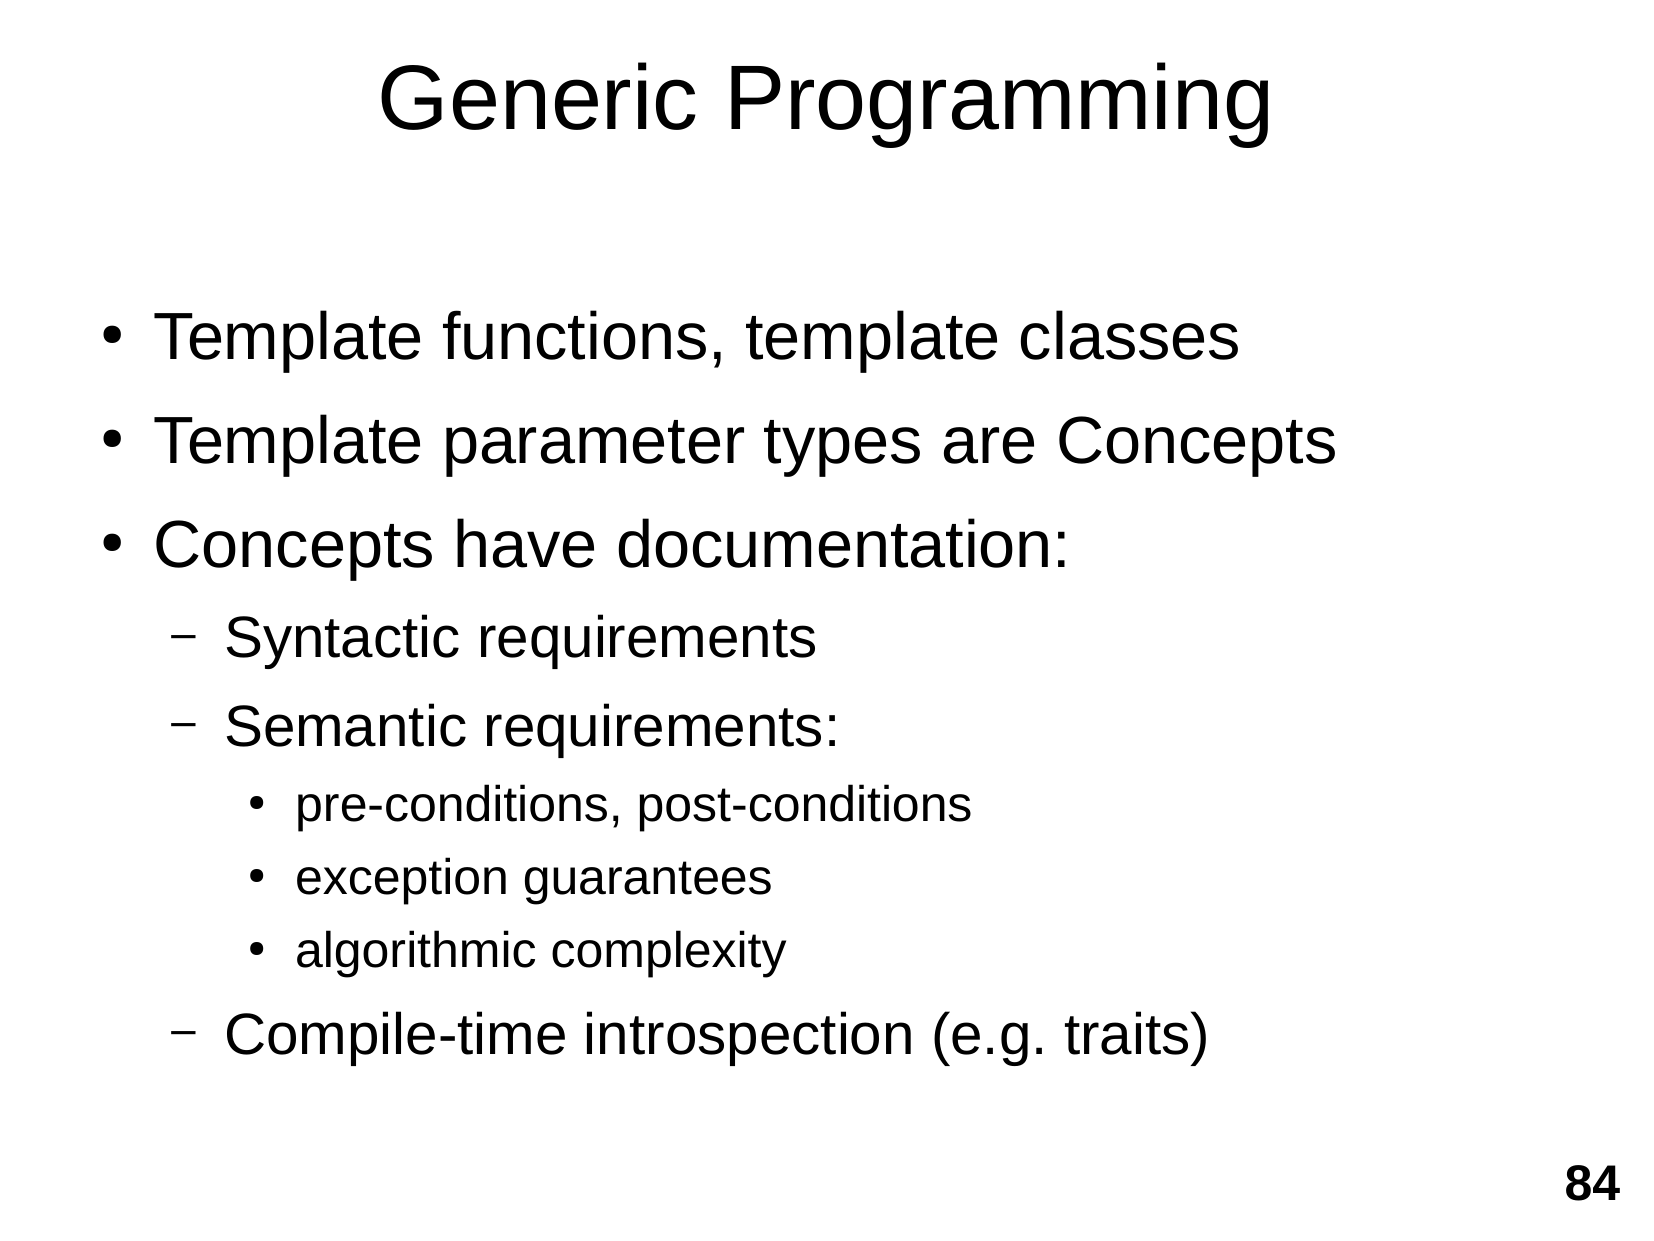

# Generic Programming
Template functions, template classes
Template parameter types are Concepts
Concepts have documentation:
Syntactic requirements
Semantic requirements:
pre-conditions, post-conditions
exception guarantees
algorithmic complexity
Compile-time introspection (e.g. traits)
84